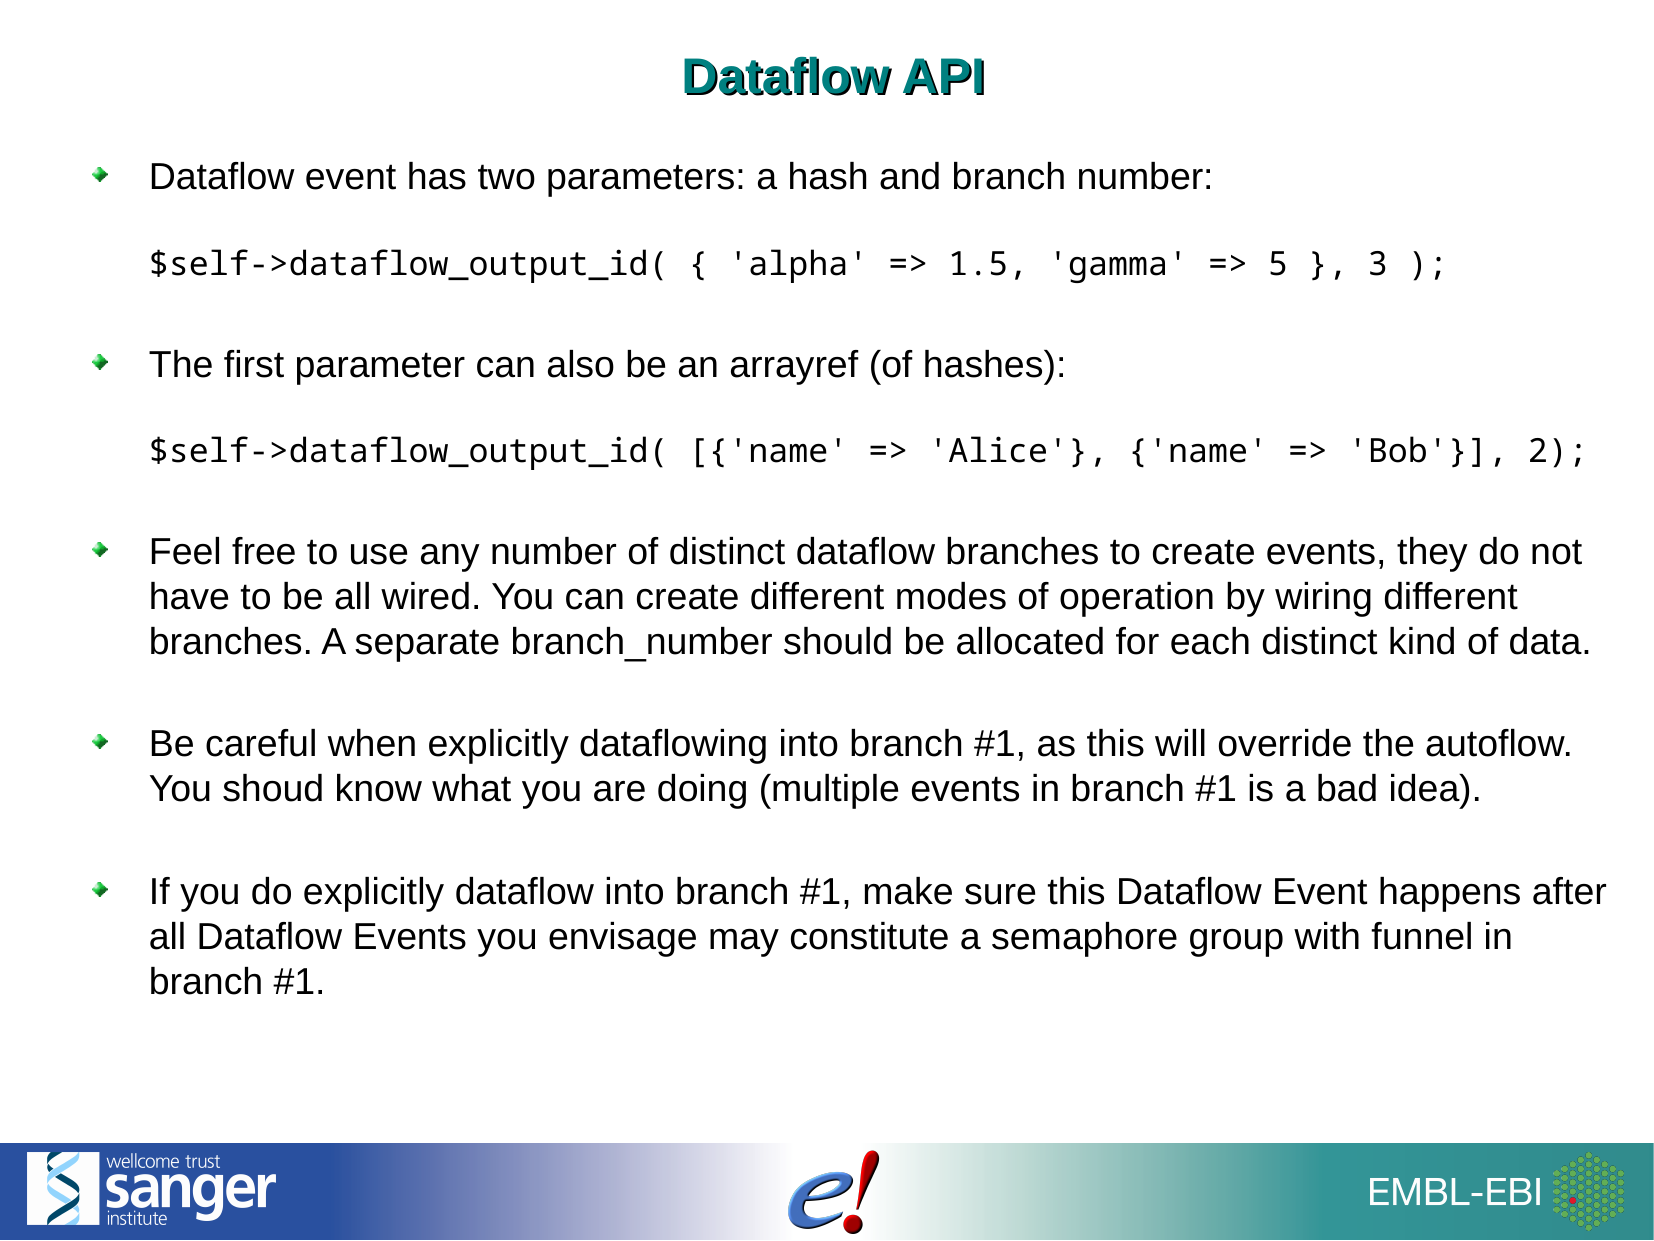

# Dataflow API
Dataflow event has two parameters: a hash and branch number:
$self->dataflow_output_id( { 'alpha' => 1.5, 'gamma' => 5 }, 3 );
The first parameter can also be an arrayref (of hashes):
$self->dataflow_output_id( [{'name' => 'Alice'}, {'name' => 'Bob'}], 2);
Feel free to use any number of distinct dataflow branches to create events, they do not have to be all wired. You can create different modes of operation by wiring different branches. A separate branch_number should be allocated for each distinct kind of data.
Be careful when explicitly dataflowing into branch #1, as this will override the autoflow. You shoud know what you are doing (multiple events in branch #1 is a bad idea).
If you do explicitly dataflow into branch #1, make sure this Dataflow Event happens after all Dataflow Events you envisage may constitute a semaphore group with funnel in branch #1.